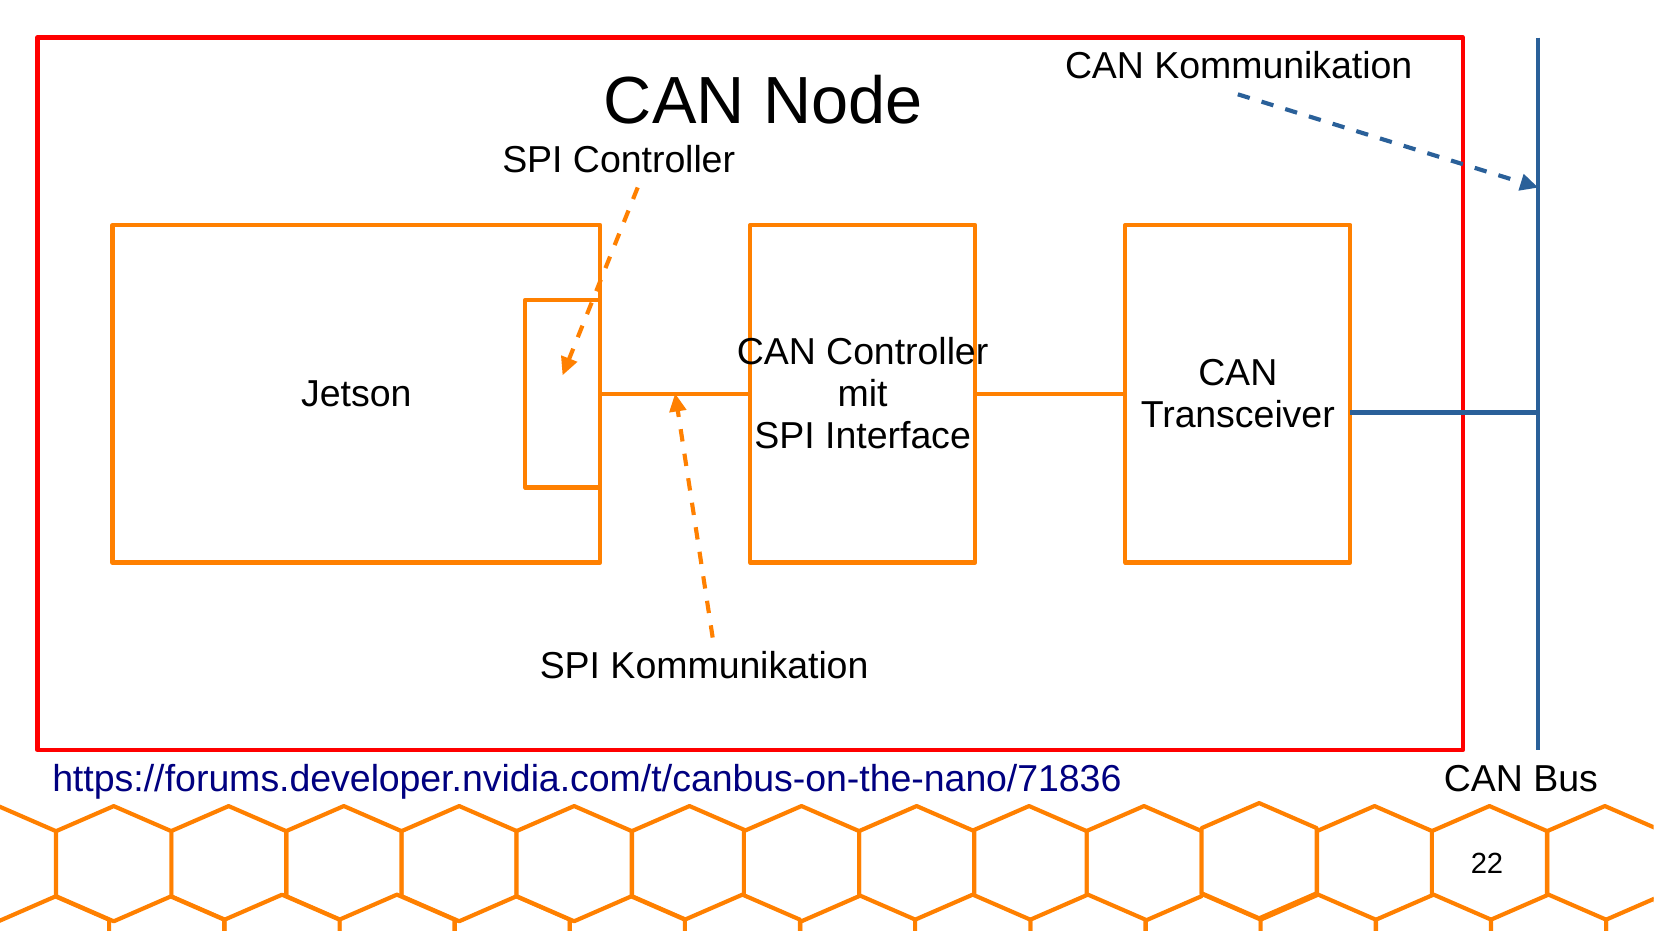

CAN Kommunikation
CAN Node
SPI Controller
Jetson
CAN Controller
mit
SPI Interface
CAN
Transceiver
SPI Kommunikation
https://forums.developer.nvidia.com/t/canbus-on-the-nano/71836
CAN Bus